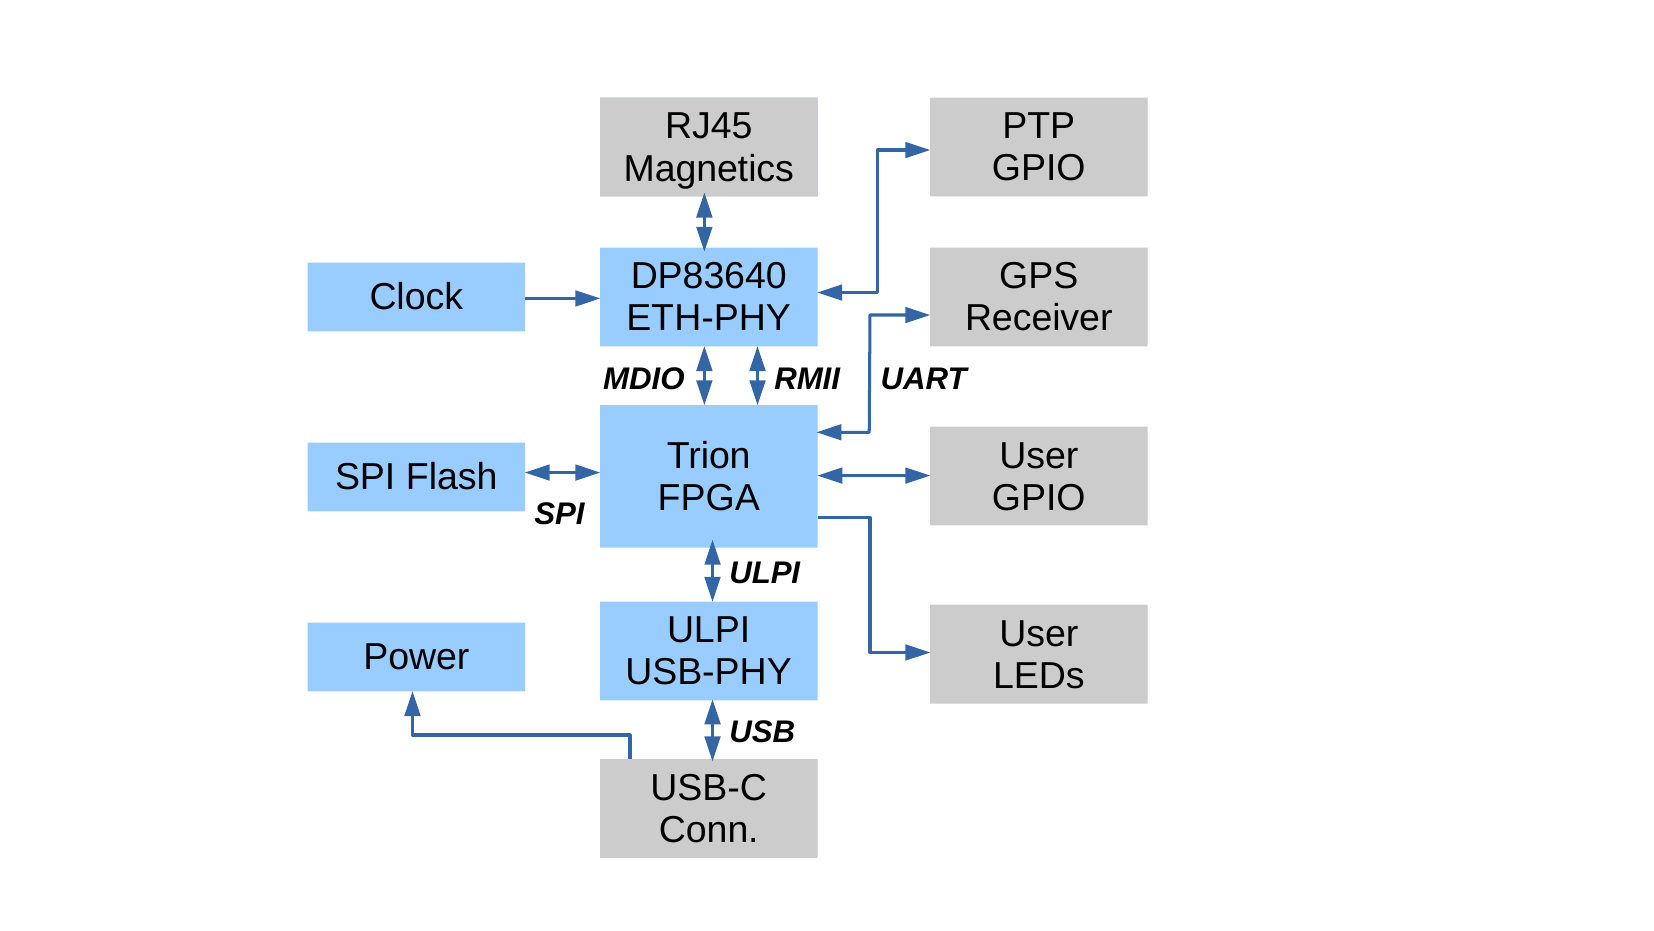

RJ45
Magnetics
PTP
GPIO
RJ45
Magnetics
DP83640 ETH-PHY
GPS
Receiver
Clock
RMII
MDIO
UART
Trion
FPGA
User
GPIO
SPI Flash
SPI
ULPI
ULPI
USB-PHY
User
LEDs
Power
USB
USB-C
Conn.